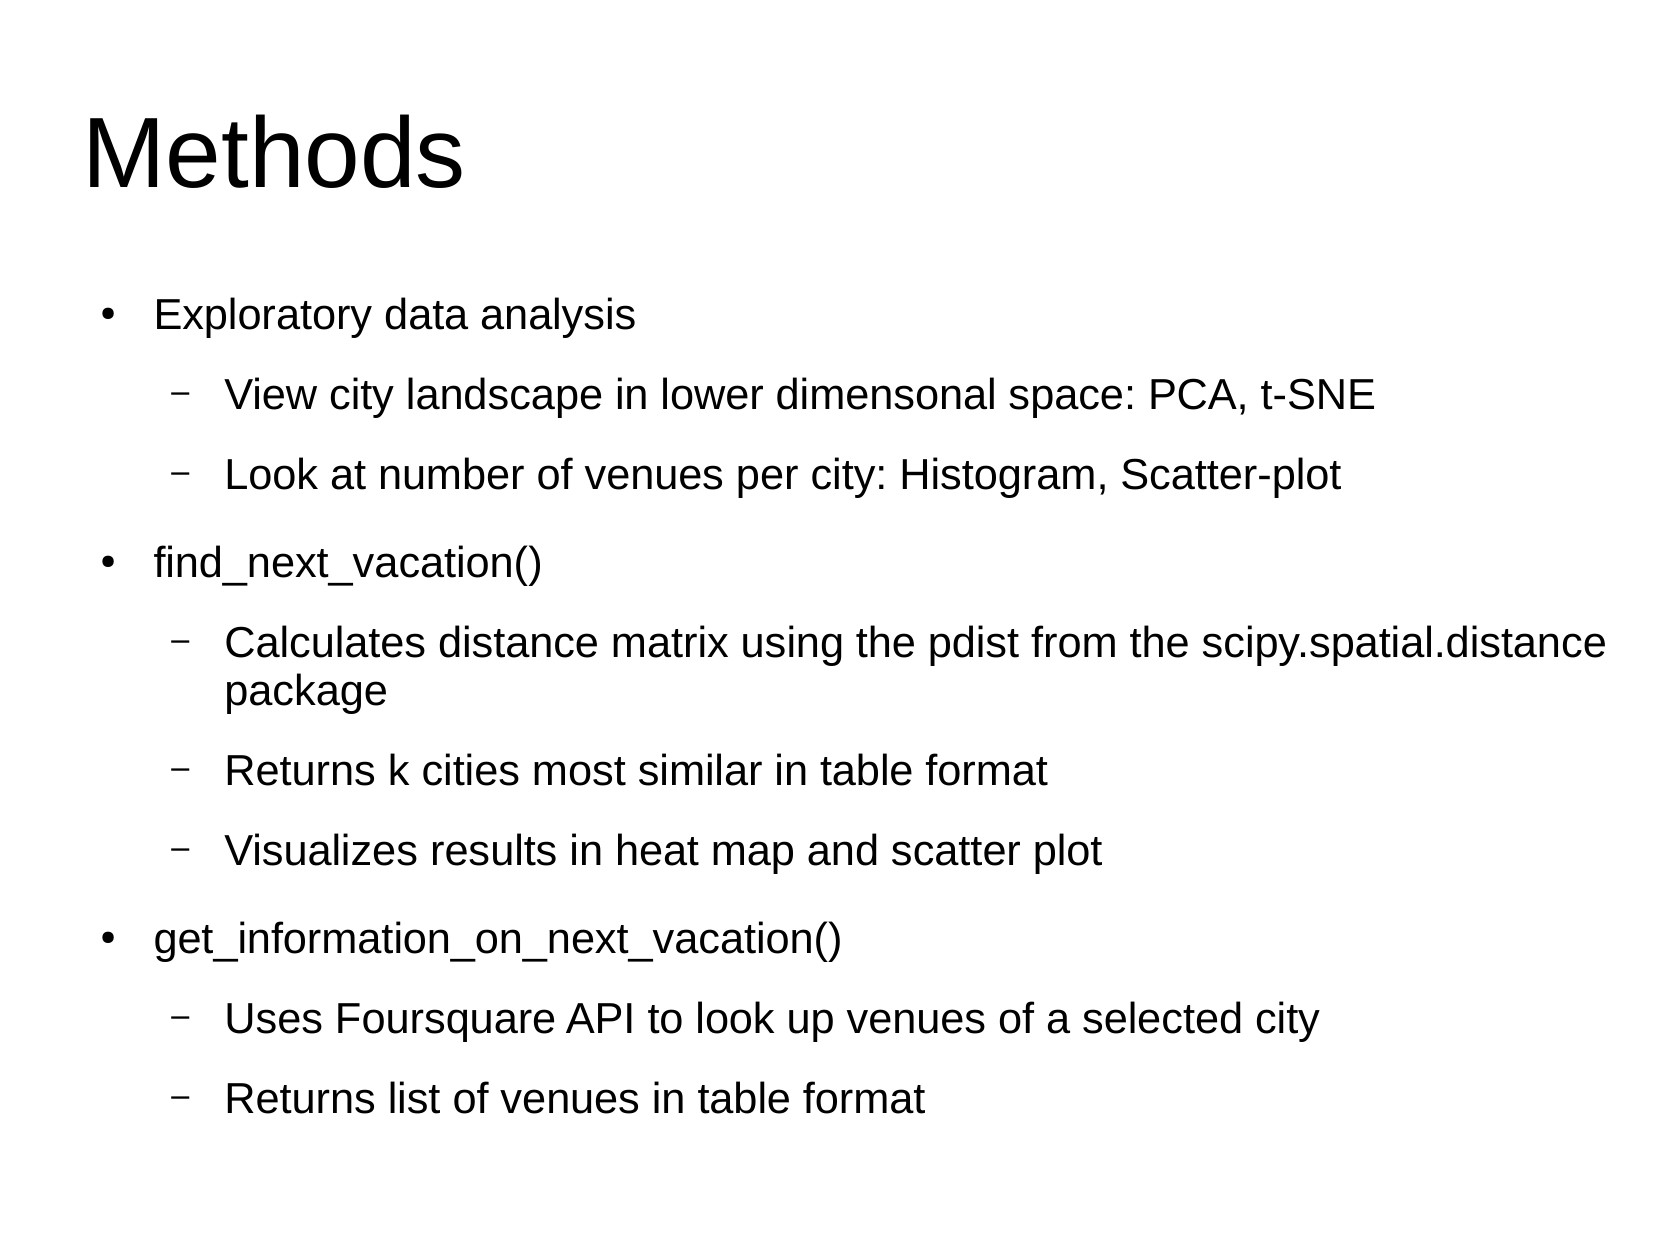

# Methods
Exploratory data analysis
View city landscape in lower dimensonal space: PCA, t-SNE
Look at number of venues per city: Histogram, Scatter-plot
find_next_vacation()
Calculates distance matrix using the pdist from the scipy.spatial.distance package
Returns k cities most similar in table format
Visualizes results in heat map and scatter plot
get_information_on_next_vacation()
Uses Foursquare API to look up venues of a selected city
Returns list of venues in table format